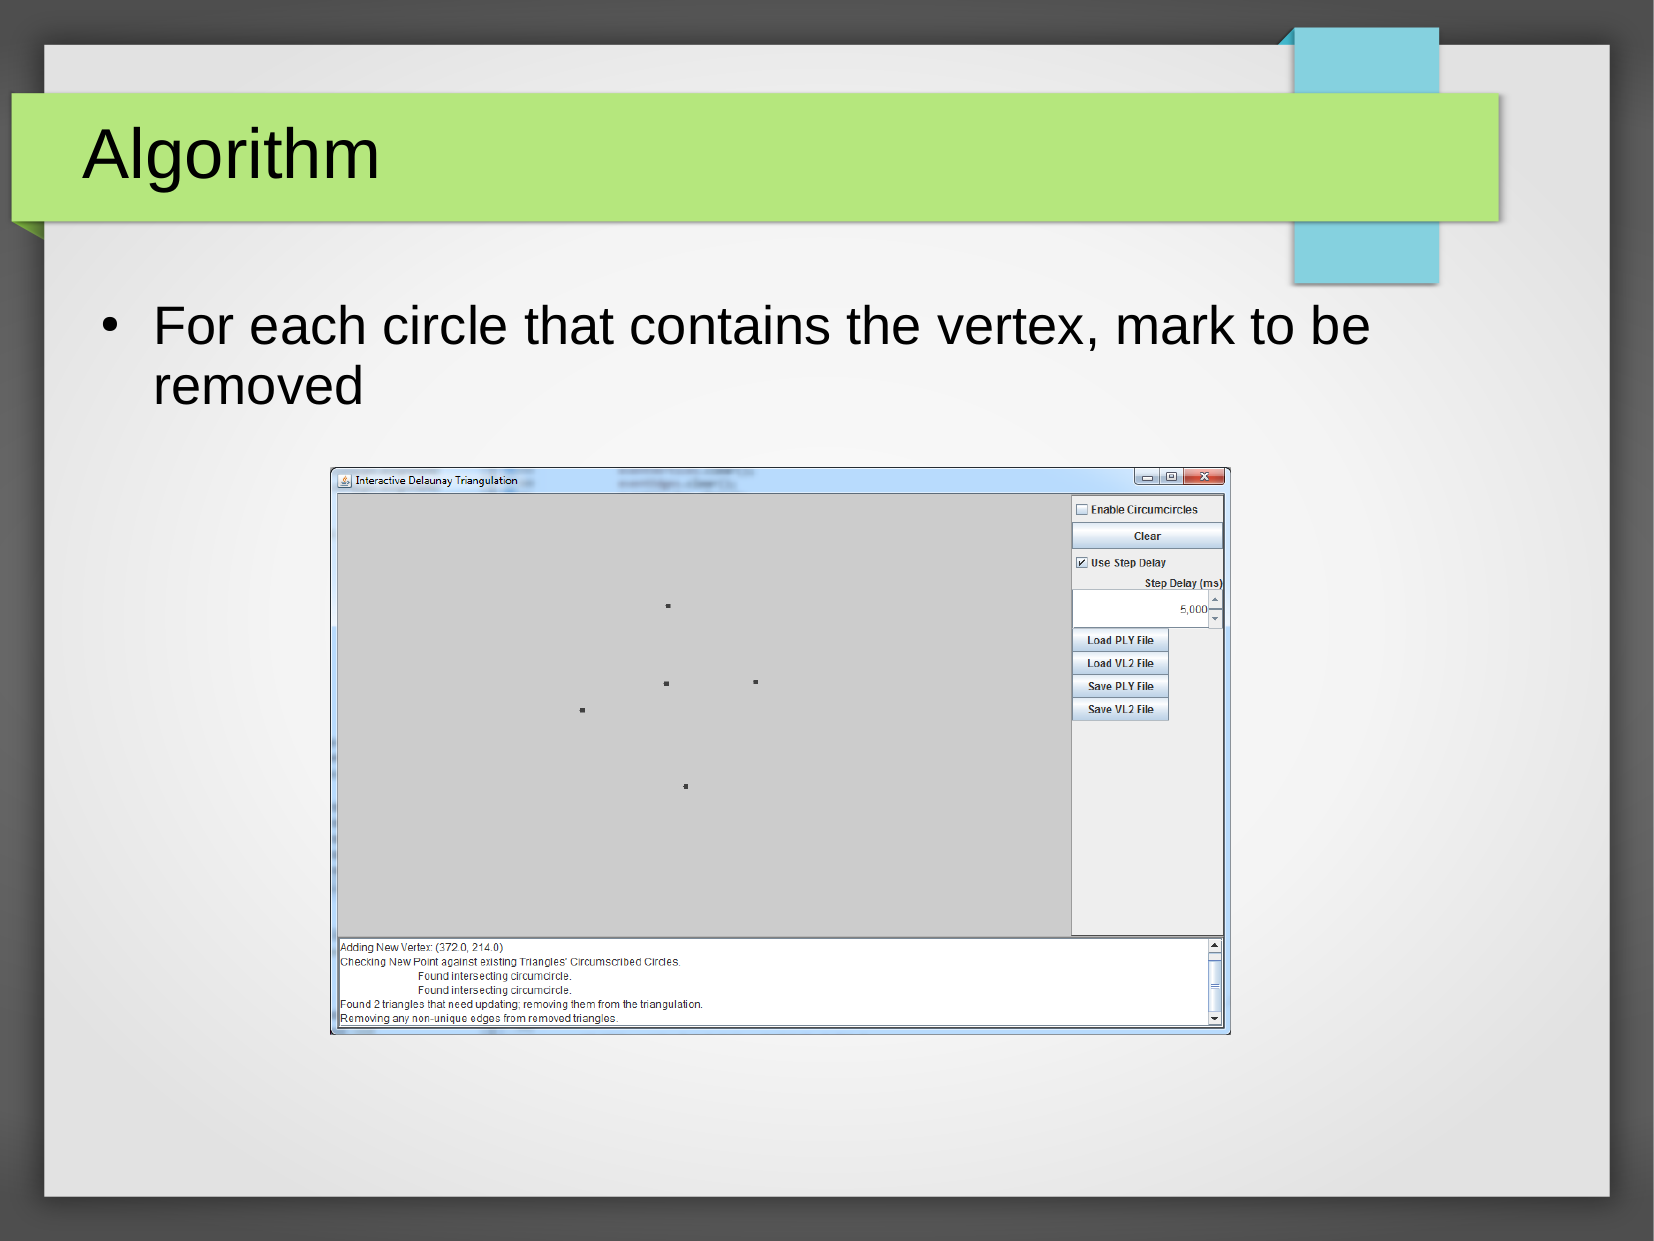

# Algorithm
For each circle that contains the vertex, mark to be removed